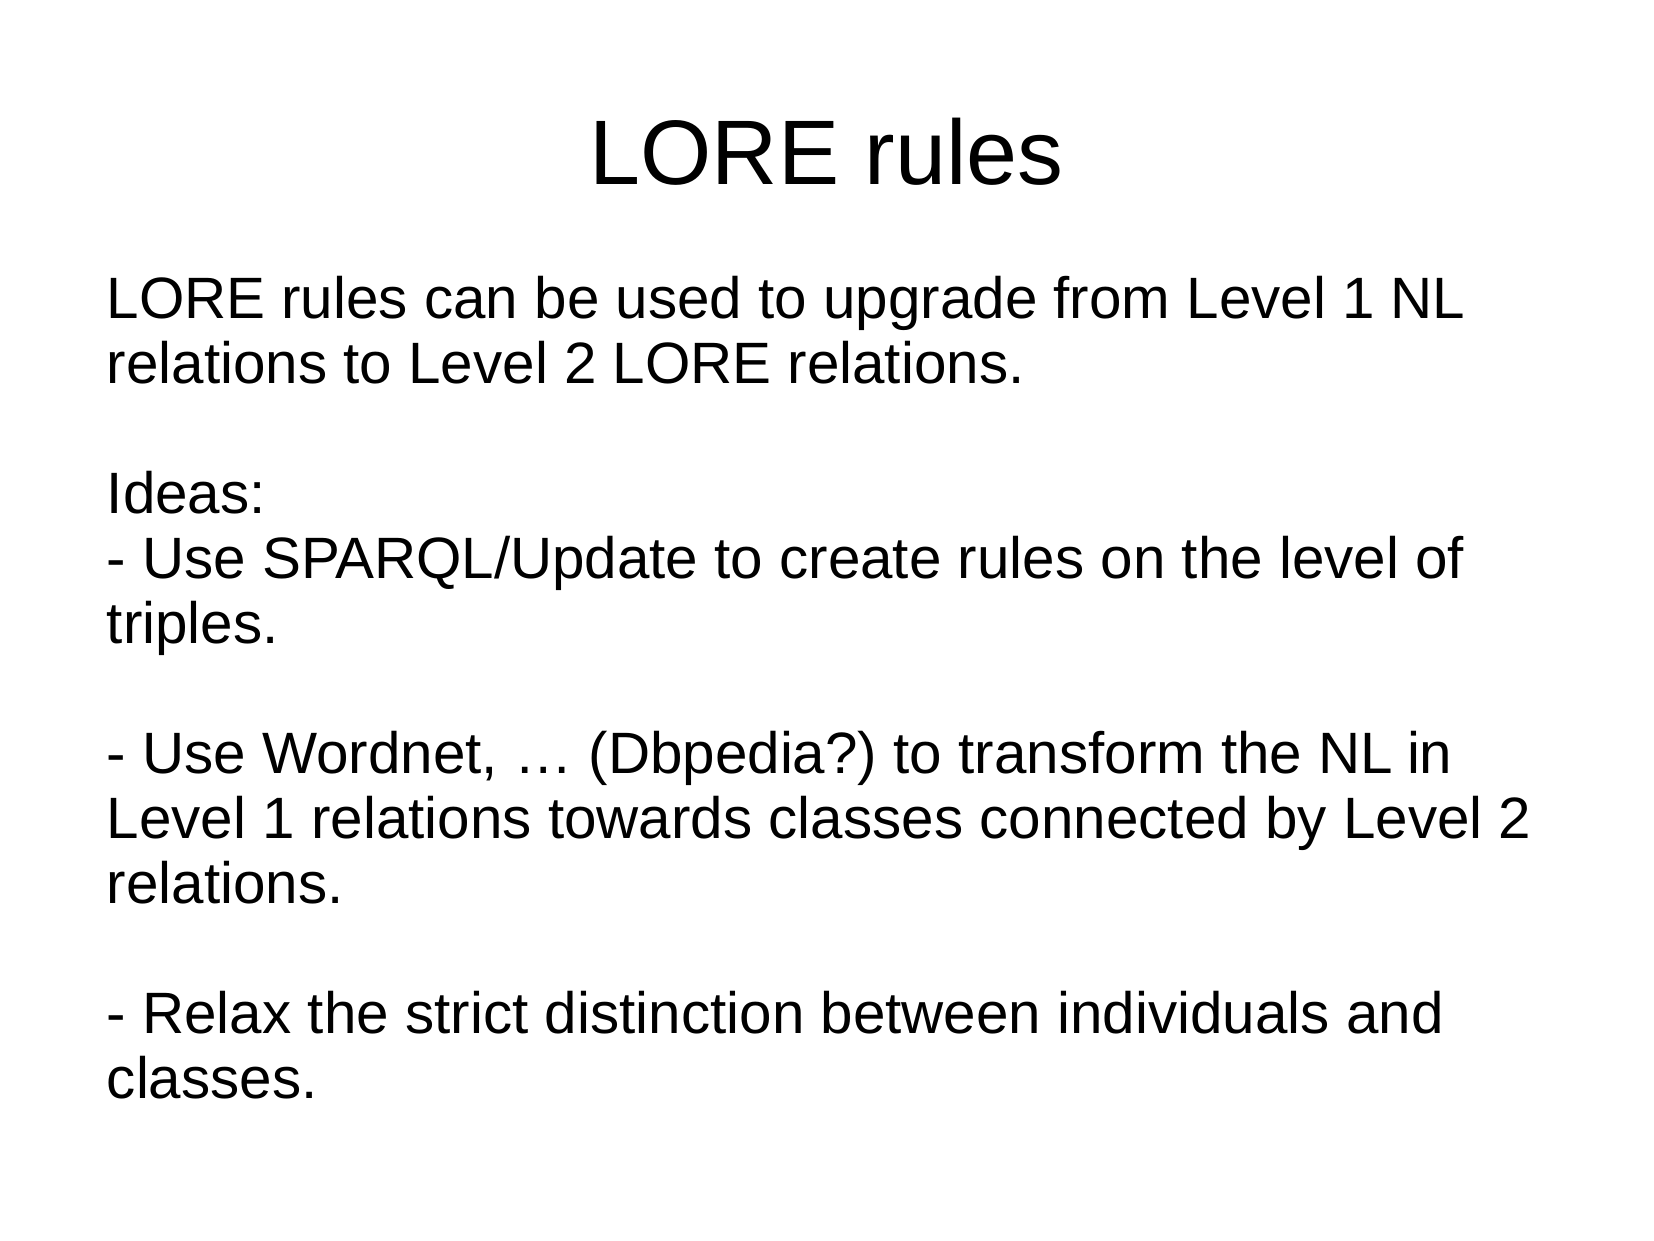

# LORE rules
LORE rules can be used to upgrade from Level 1 NL relations to Level 2 LORE relations.
Ideas:
- Use SPARQL/Update to create rules on the level of triples.
- Use Wordnet, … (Dbpedia?) to transform the NL in Level 1 relations towards classes connected by Level 2 relations.
- Relax the strict distinction between individuals and classes.